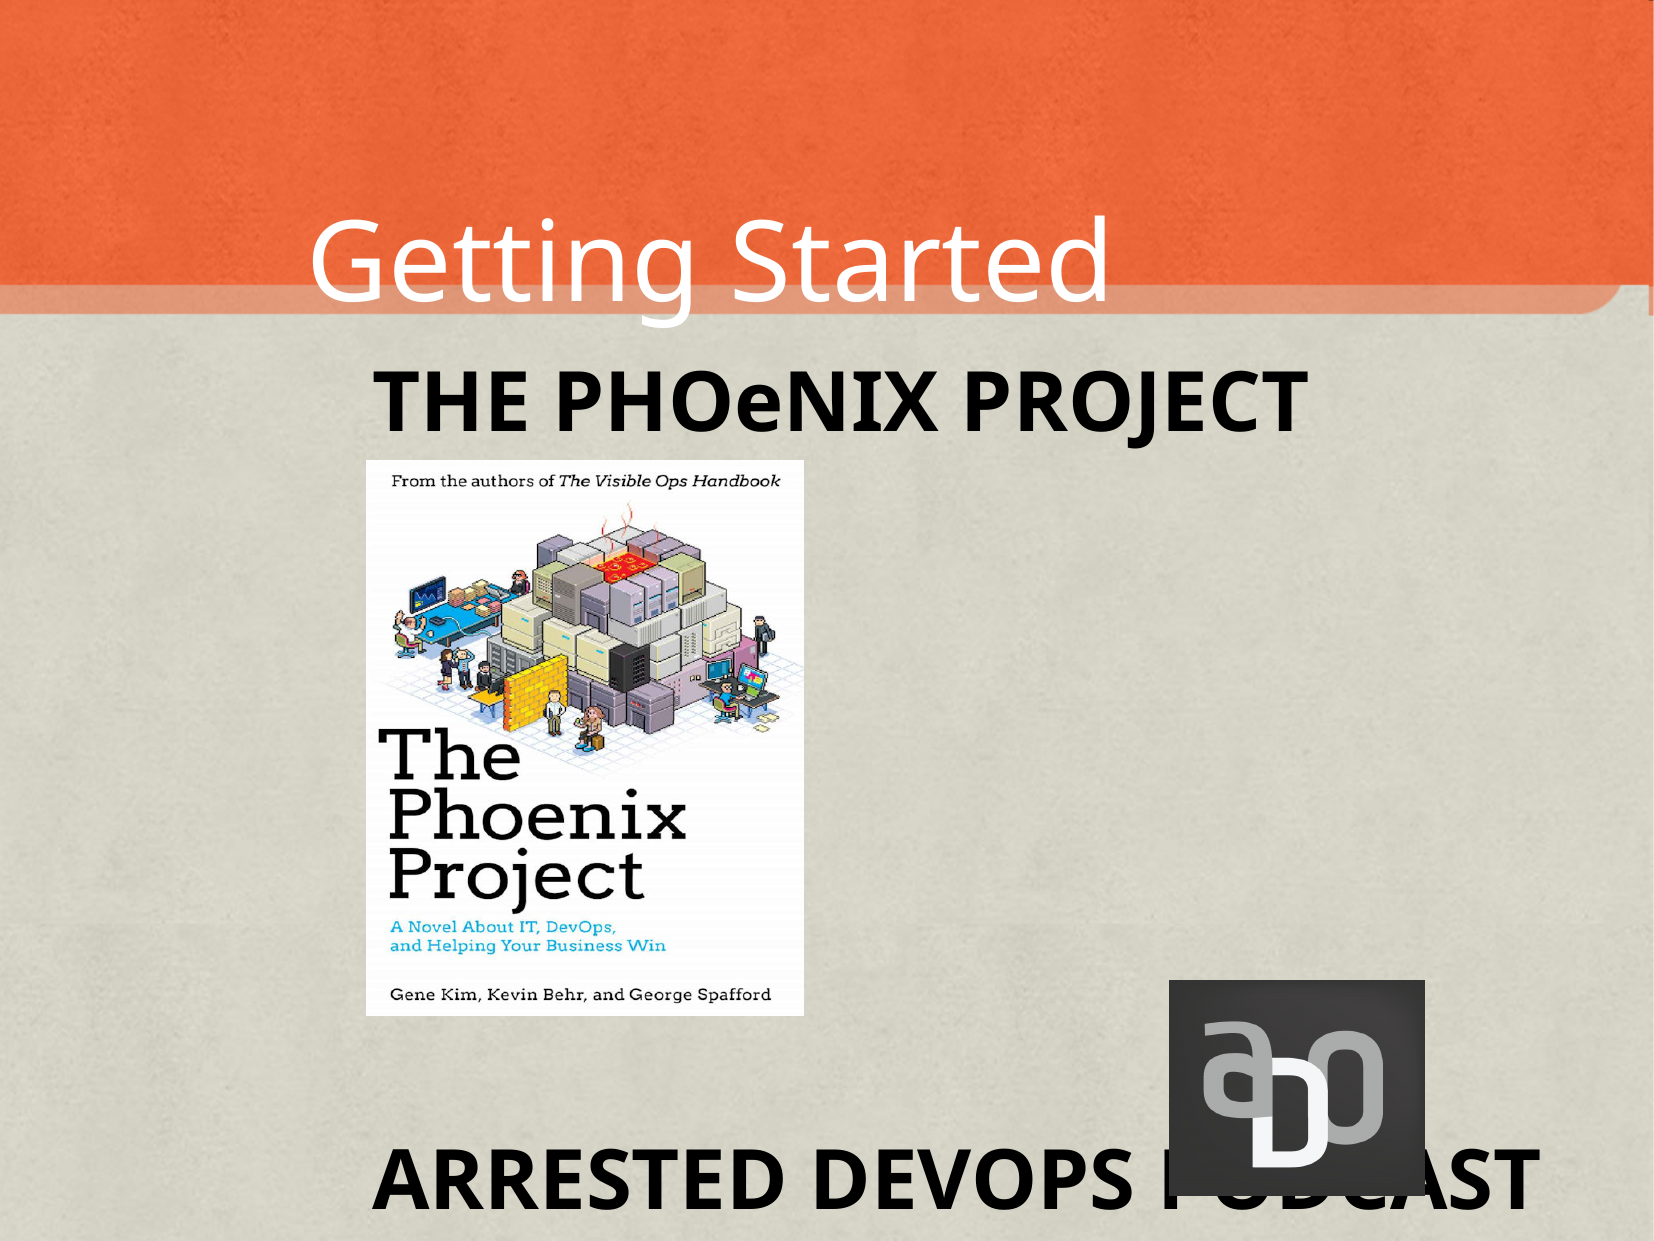

# Getting Started
THE PHOeNIX PROJECT
ARRESTED DEVOPS PODCAST